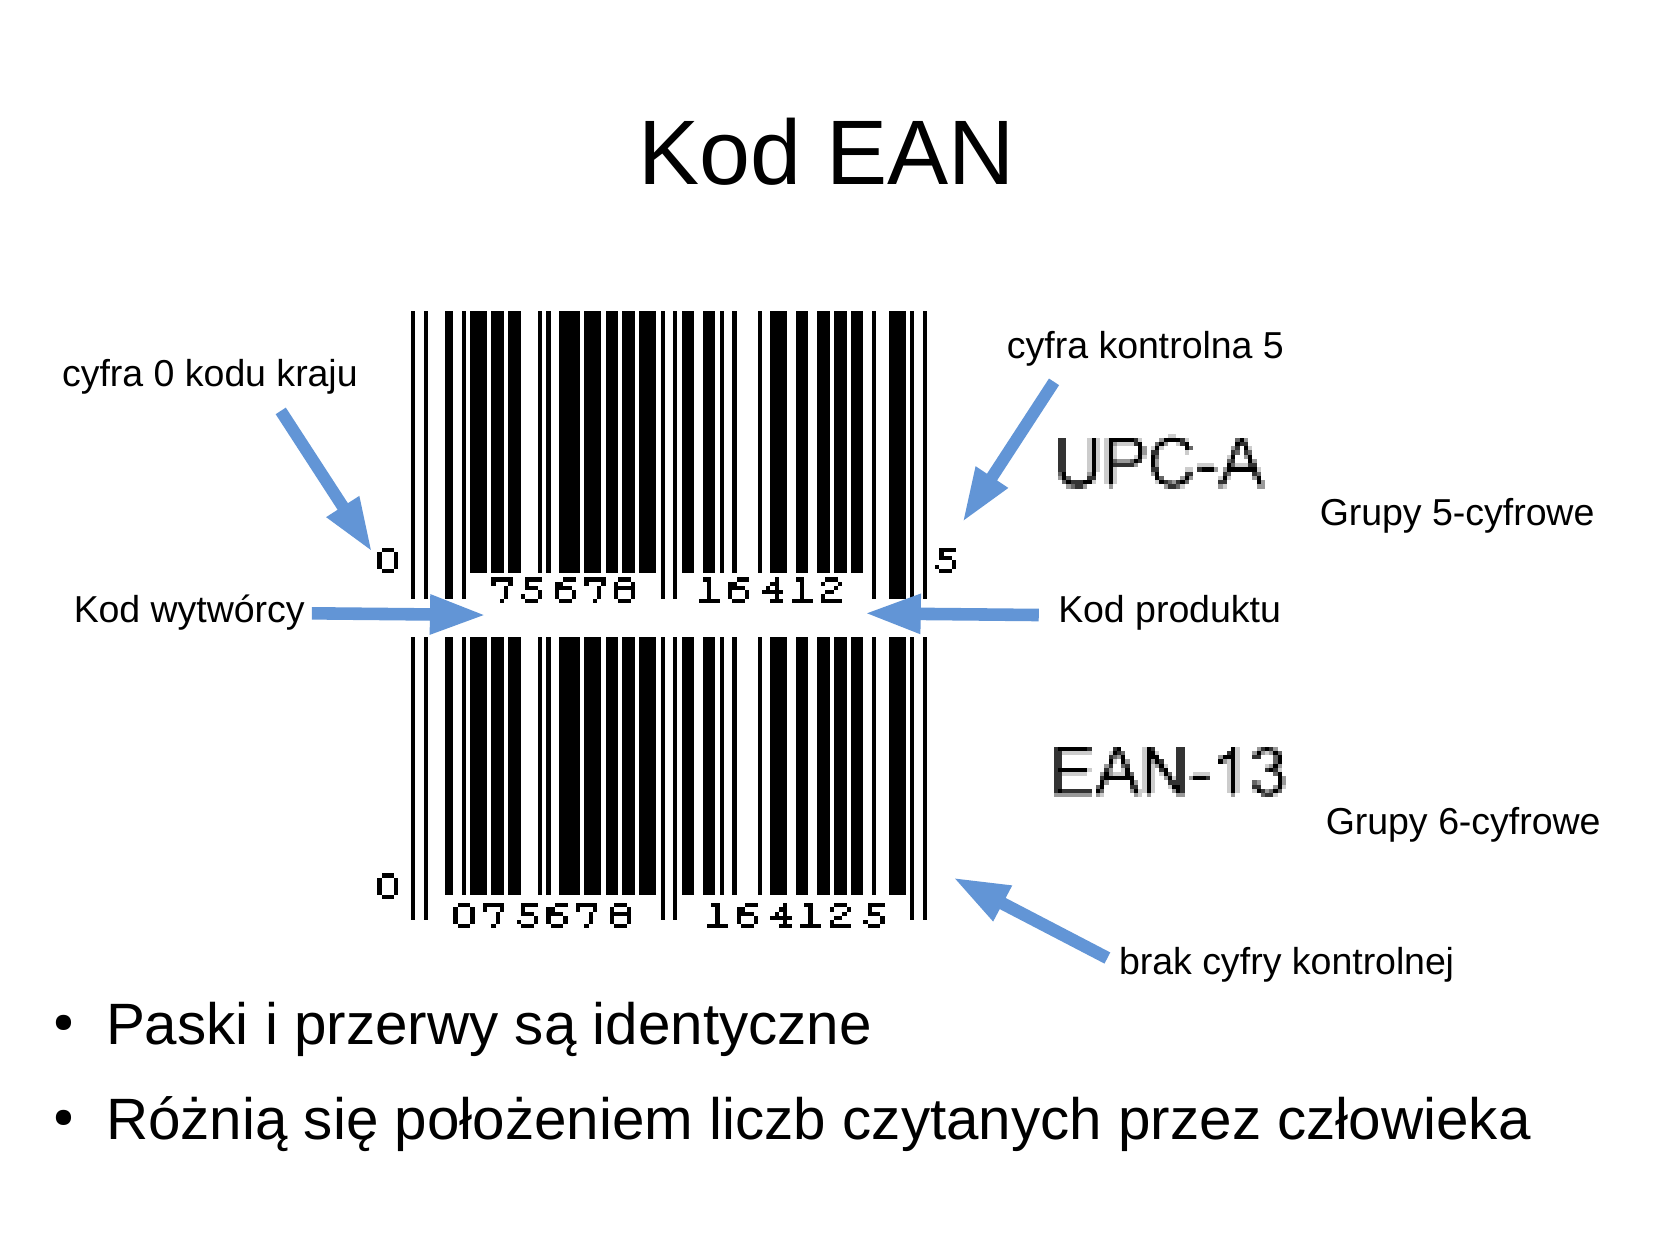

# Kod EAN
cyfra kontrolna 5
cyfra 0 kodu kraju
Grupy 5-cyfrowe
Kod wytwórcy
Kod produktu
Grupy 6-cyfrowe
brak cyfry kontrolnej
Paski i przerwy są identyczne
Różnią się położeniem liczb czytanych przez człowieka